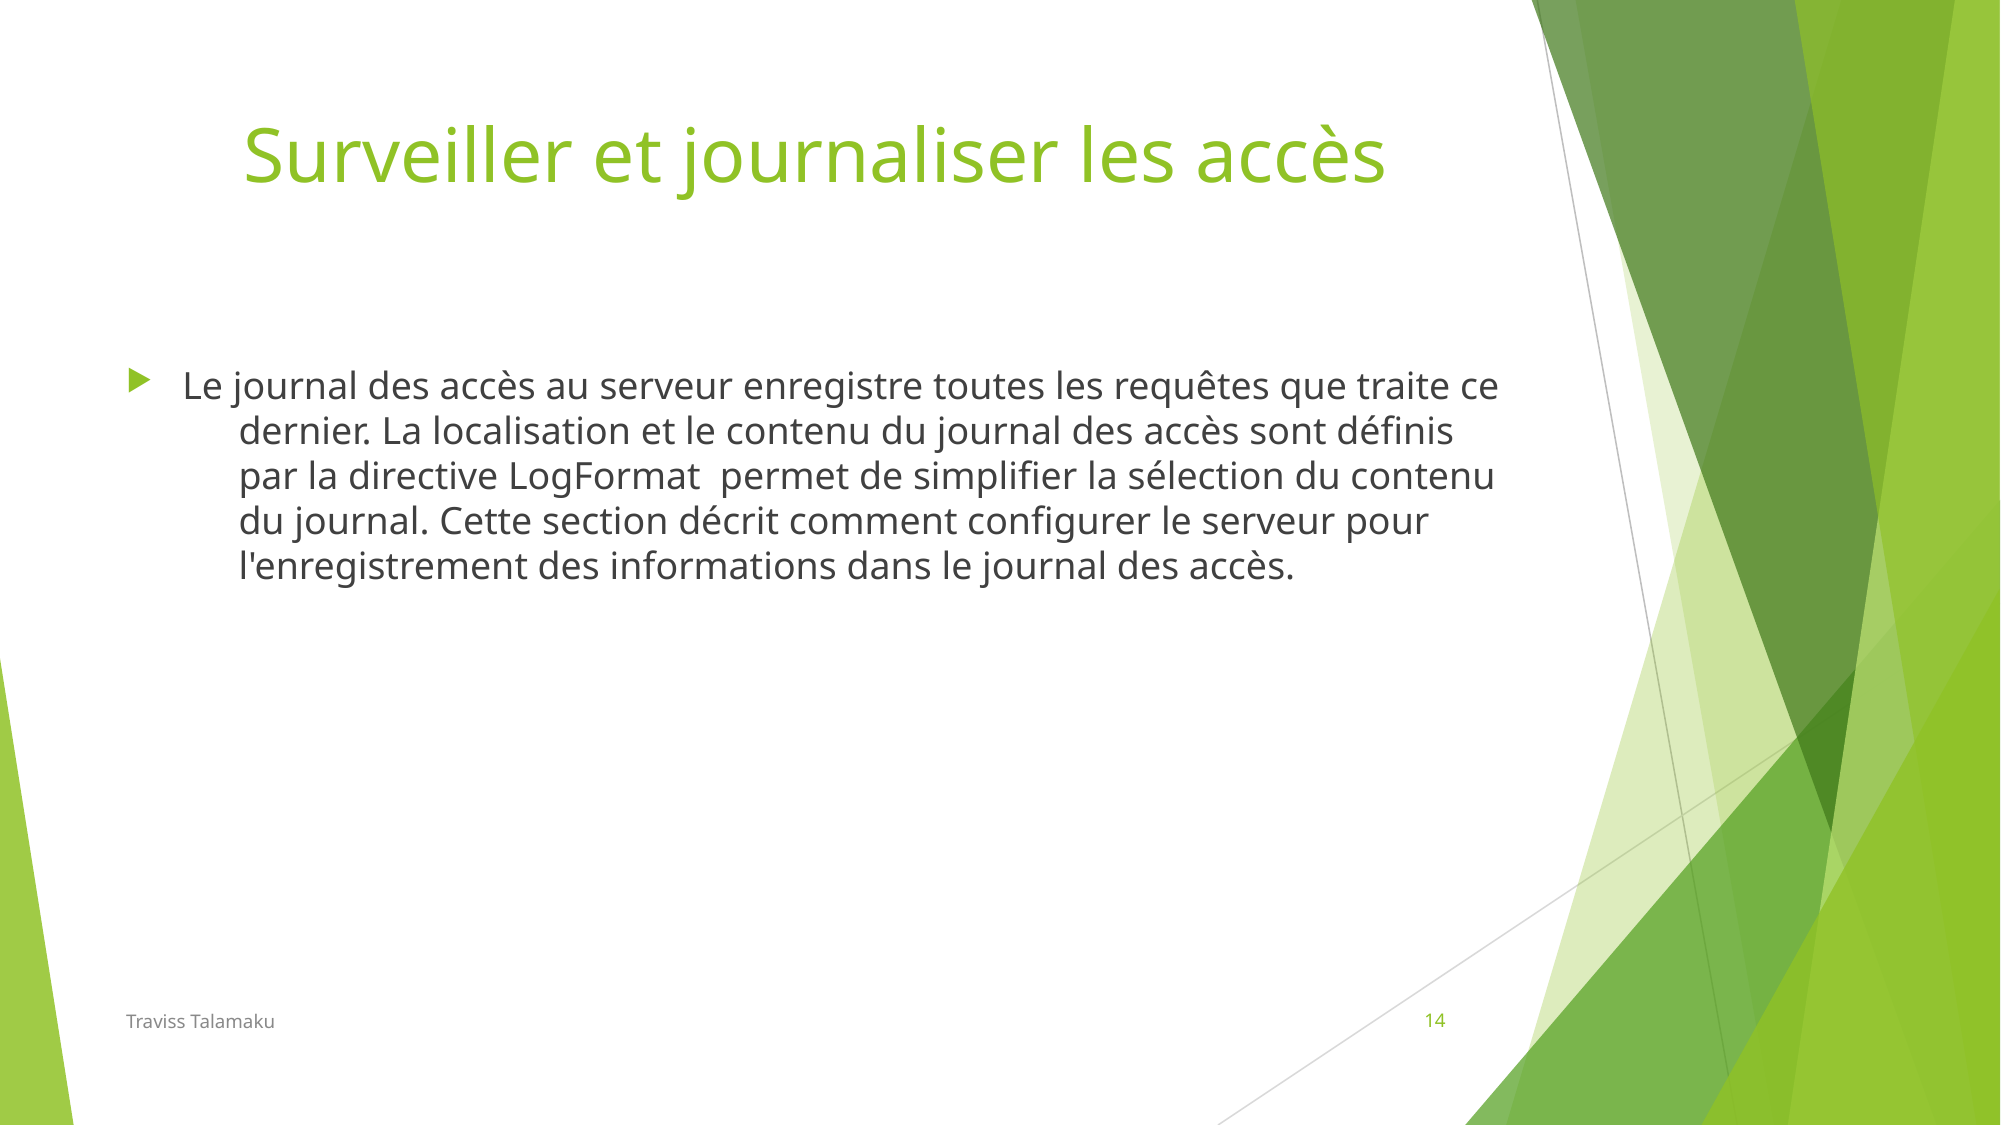

# Surveiller et journaliser les accès
Le journal des accès au serveur enregistre toutes les requêtes que traite ce dernier. La localisation et le contenu du journal des accès sont définis par la directive LogFormat permet de simplifier la sélection du contenu du journal. Cette section décrit comment configurer le serveur pour l'enregistrement des informations dans le journal des accès.
Traviss Talamaku